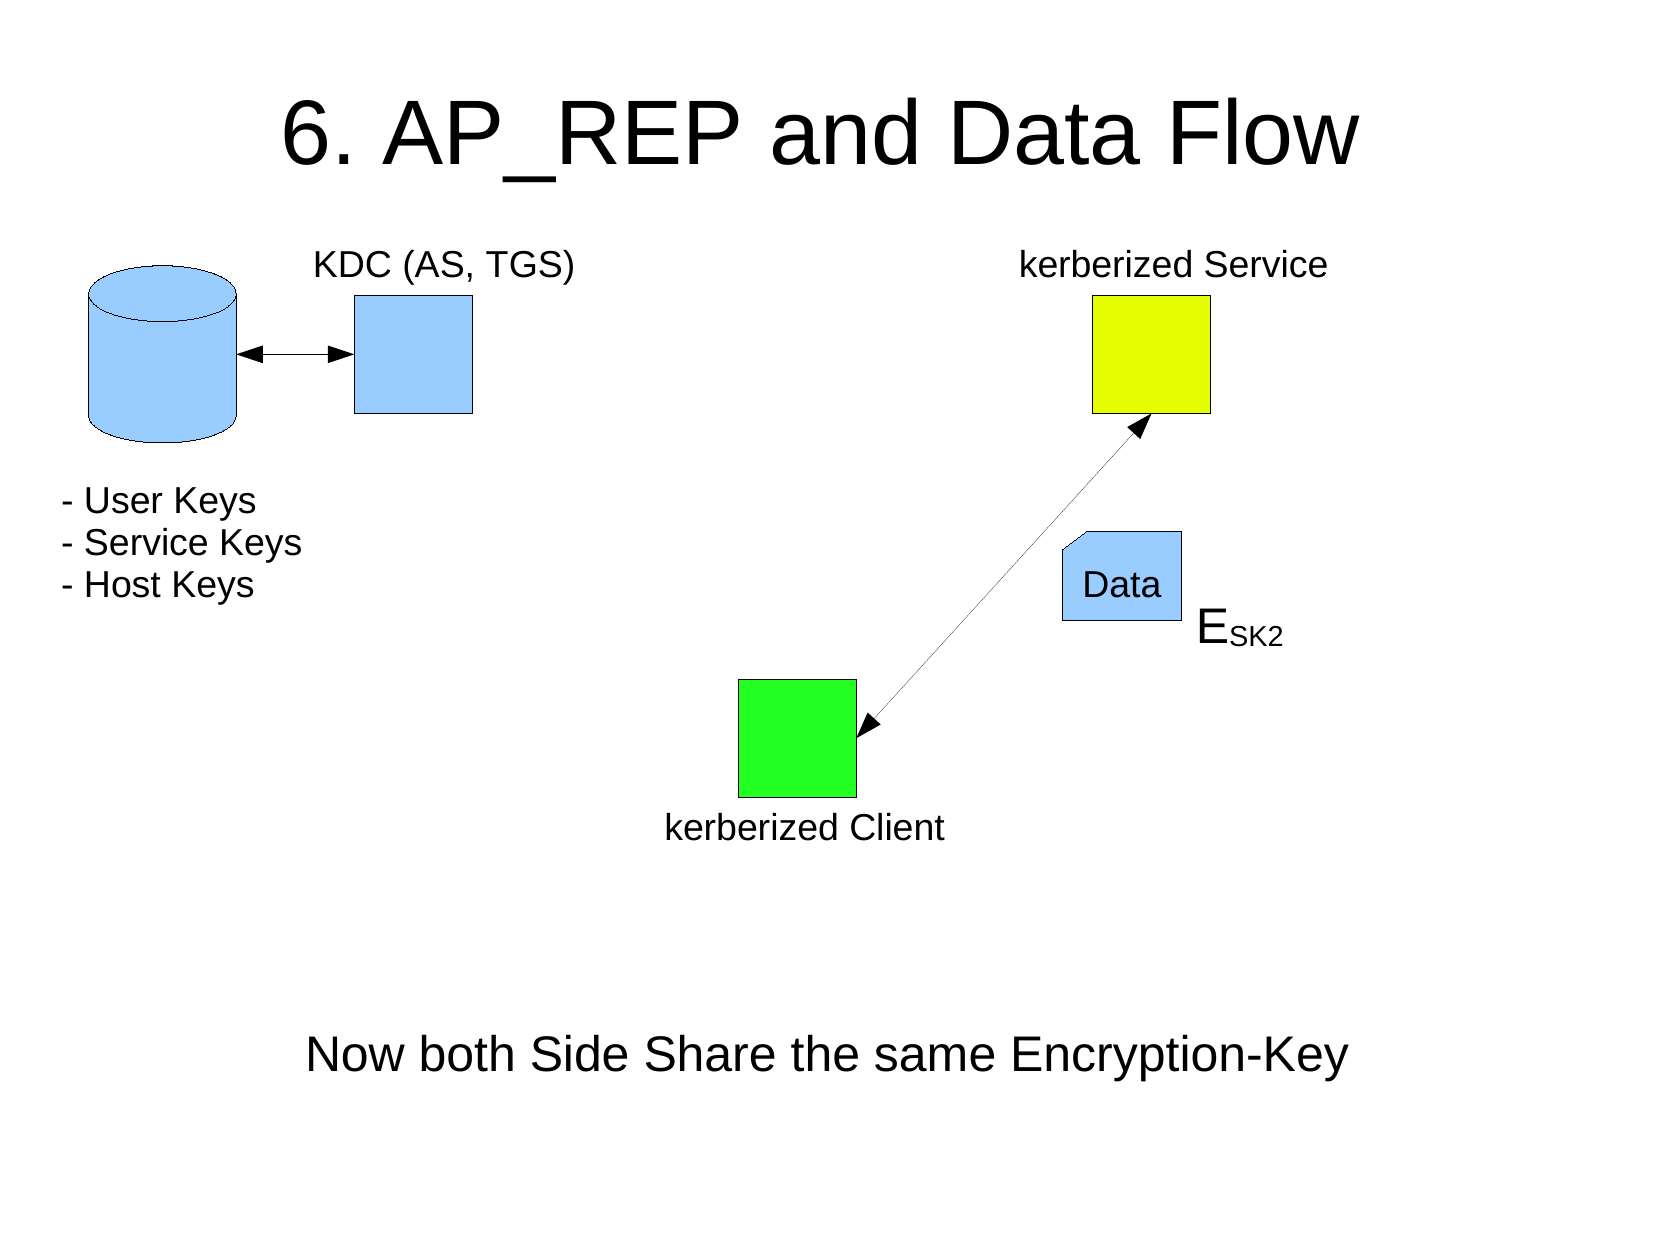

# 6. AP_REP and Data Flow
KDC (AS, TGS)
kerberized Service
- User Keys
- Service Keys
- Host Keys
Data
ESK2
kerberized Client
Now both Side Share the same Encryption-Key